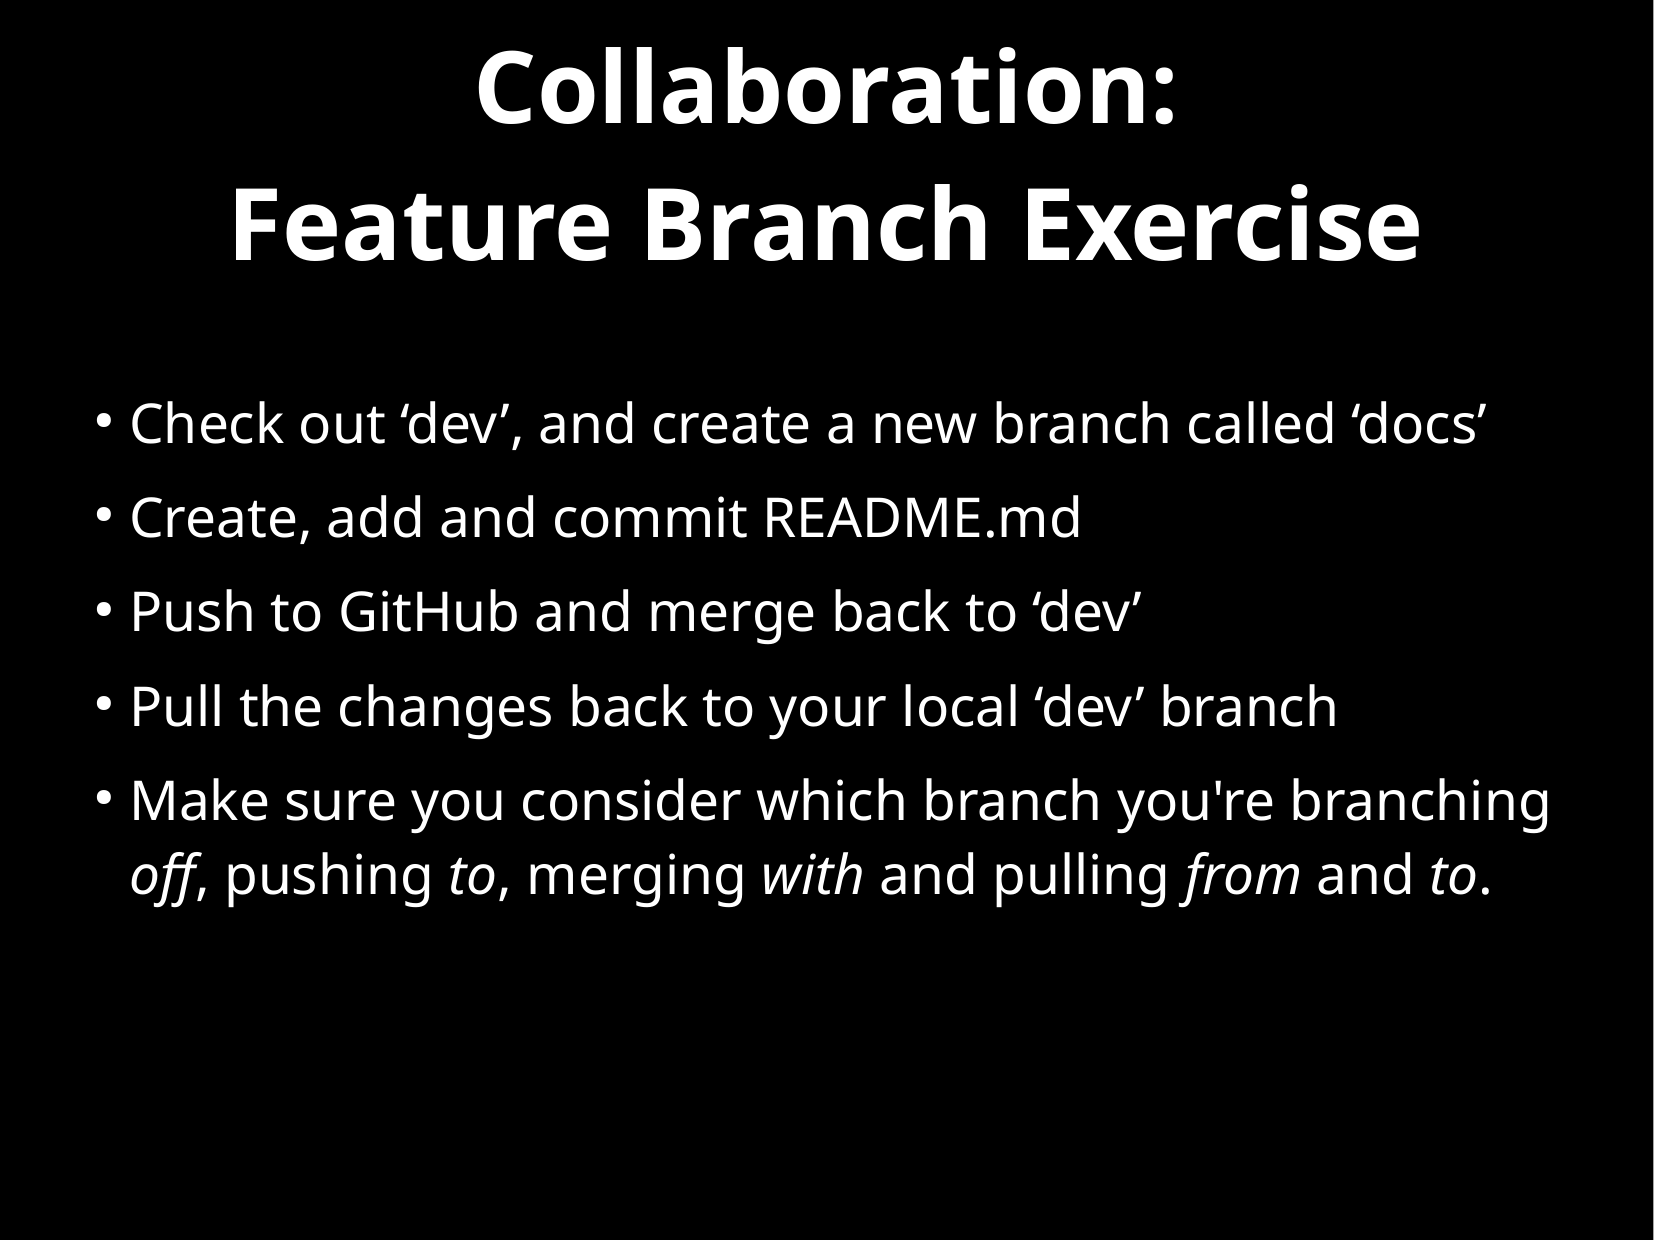

# Collaboration: Feature Branch Exercise
Check out ‘dev’, and create a new branch called ‘docs’
Create, add and commit README.md
Push to GitHub and merge back to ‘dev’
Pull the changes back to your local ‘dev’ branch
Make sure you consider which branch you're branching off, pushing to, merging with and pulling from and to.